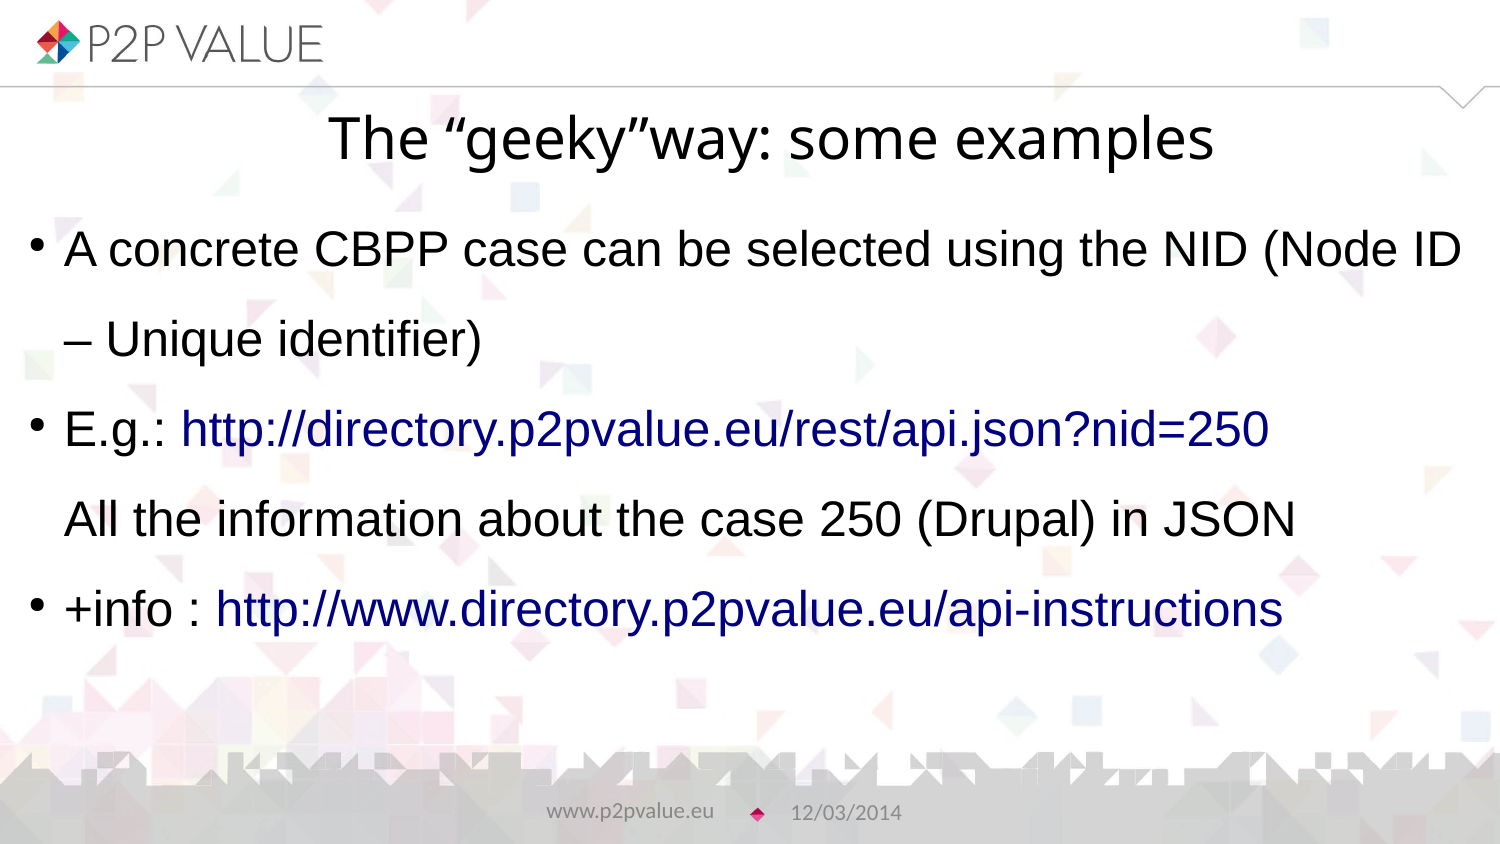

# The “geeky”way: some examples
A concrete CBPP case can be selected using the NID (Node ID – Unique identifier)
E.g.: http://directory.p2pvalue.eu/rest/api.json?nid=250
All the information about the case 250 (Drupal) in JSON
+info : http://www.directory.p2pvalue.eu/api-instructions
12/03/2014
www.p2pvalue.eu